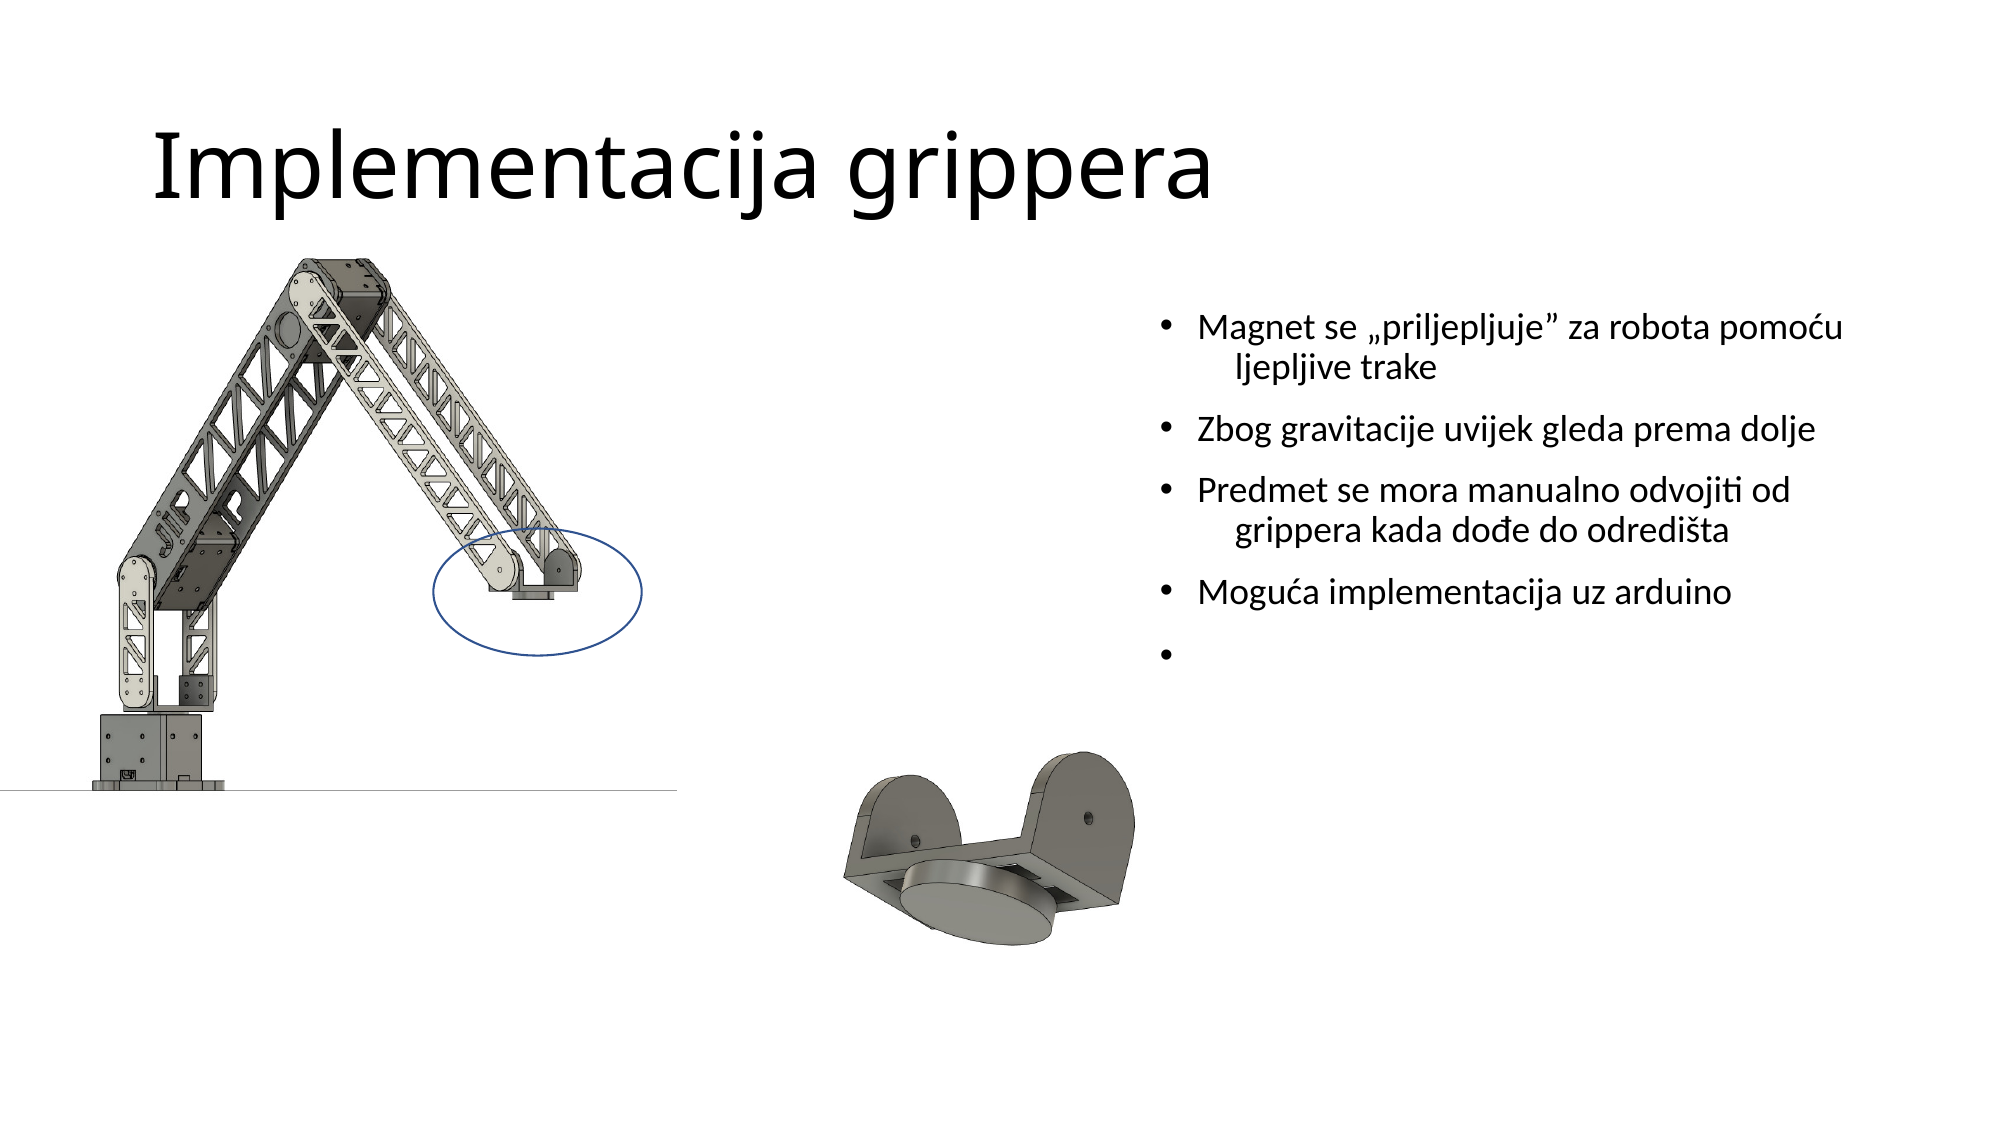

# Implementacija grippera
Magnet se „priljepljuje” za robota pomoću ljepljive trake
Zbog gravitacije uvijek gleda prema dolje
Predmet se mora manualno odvojiti od grippera kada dođe do odredišta
Moguća implementacija uz arduino